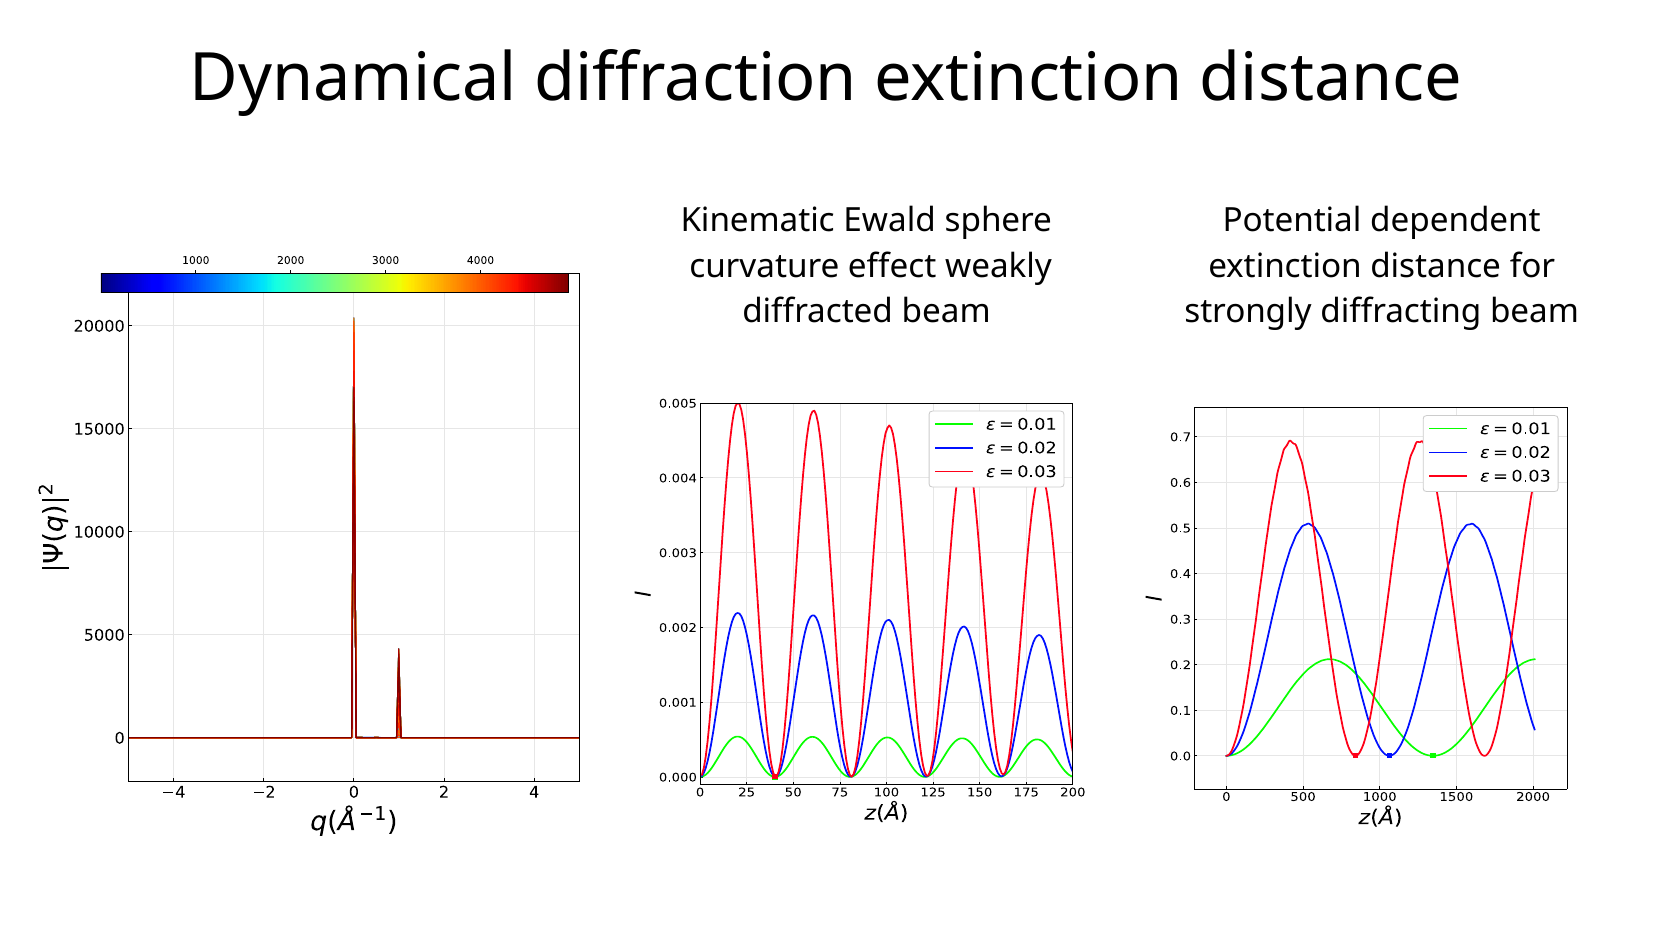

# Dynamical diffraction extinction distance
Kinematic Ewald sphere
curvature effect weakly diffracted beam
Potential dependent extinction distance for strongly diffracting beam